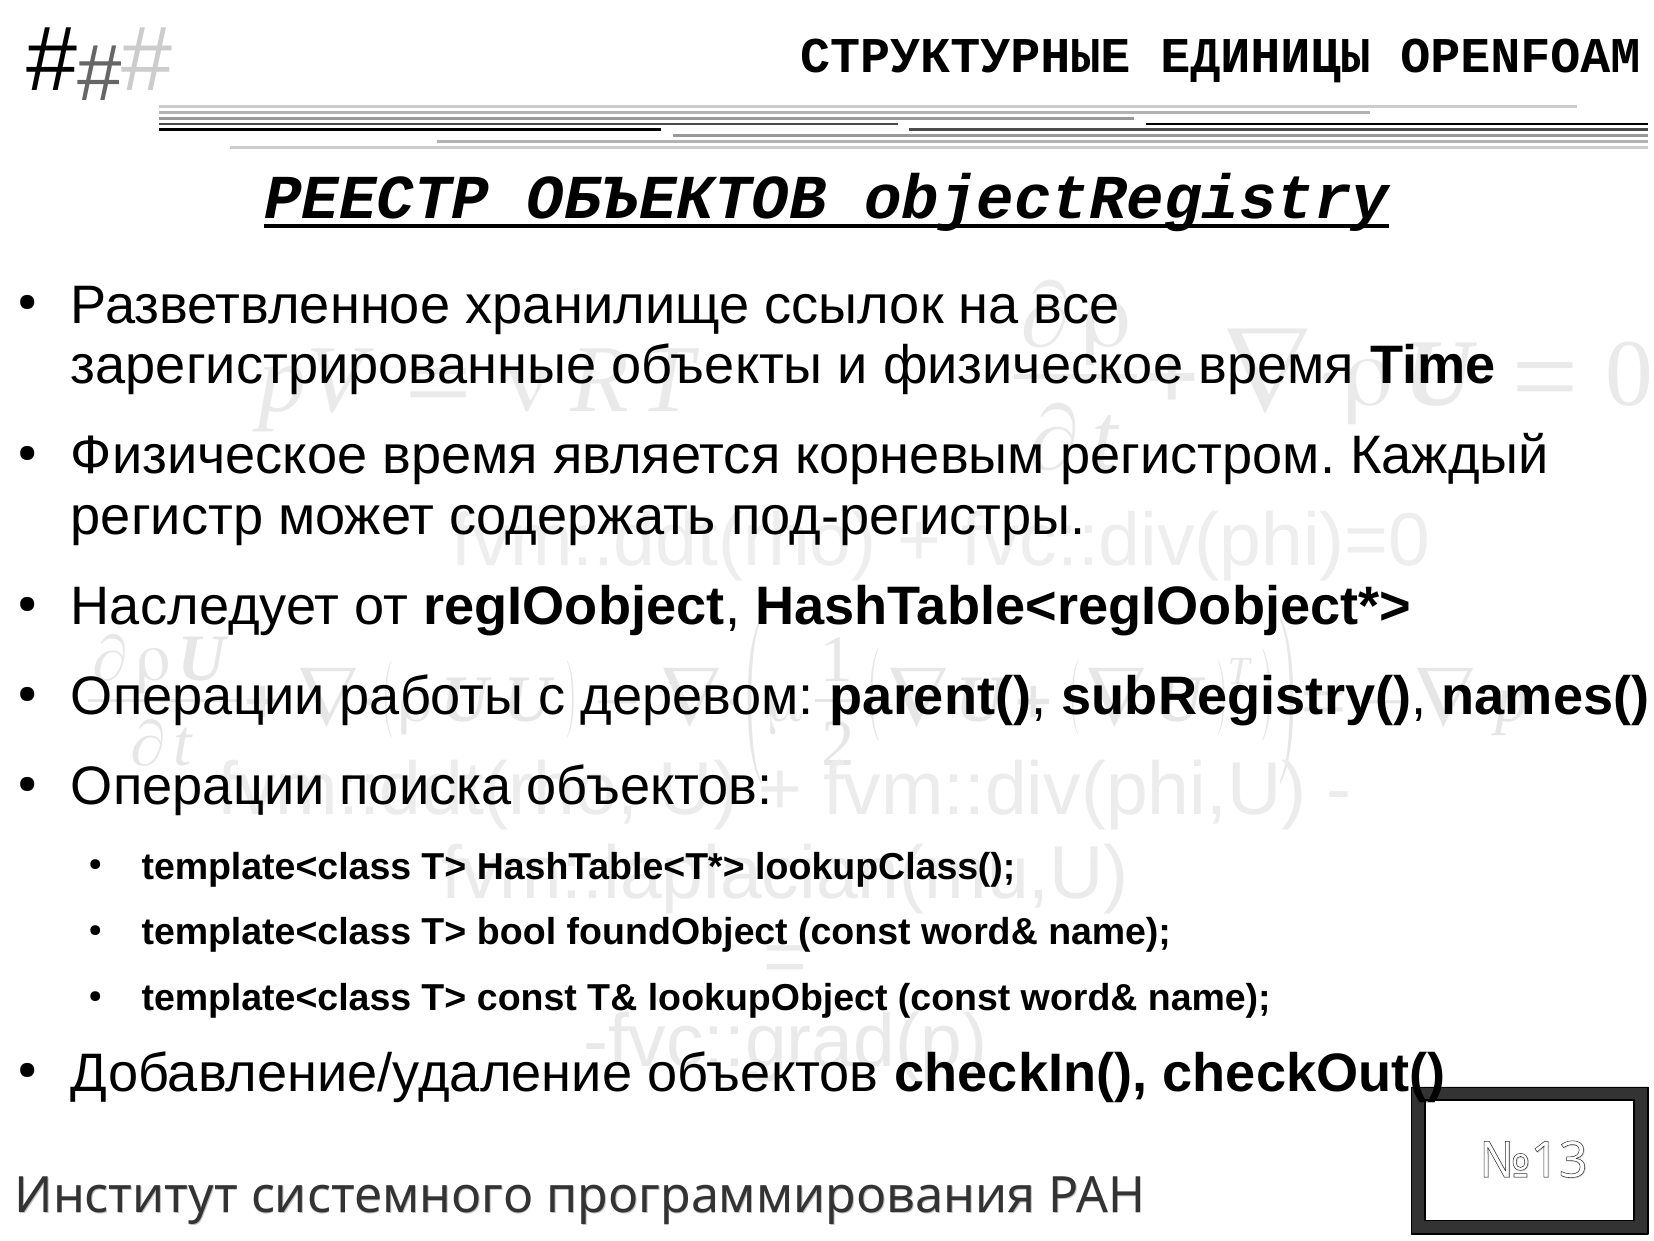

# РЕЕСТР ОБЪЕКТОВ objectRegistry
Разветвленное хранилище ссылок на все зарегистрированные объекты и физическое время Time
Физическое время является корневым регистром. Каждый регистр может содержать под-регистры.
Наследует от regIOobject, HashTable<regIOobject*>
Операции работы с деревом: parent(), subRegistry(), names()
Операции поиска объектов:
template<class T> HashTable<T*> lookupClass();
template<class T> bool foundObject (const word& name);
template<class T> const T& lookupObject (const word& name);
Добавление/удаление объектов checkIn(), checkOut()